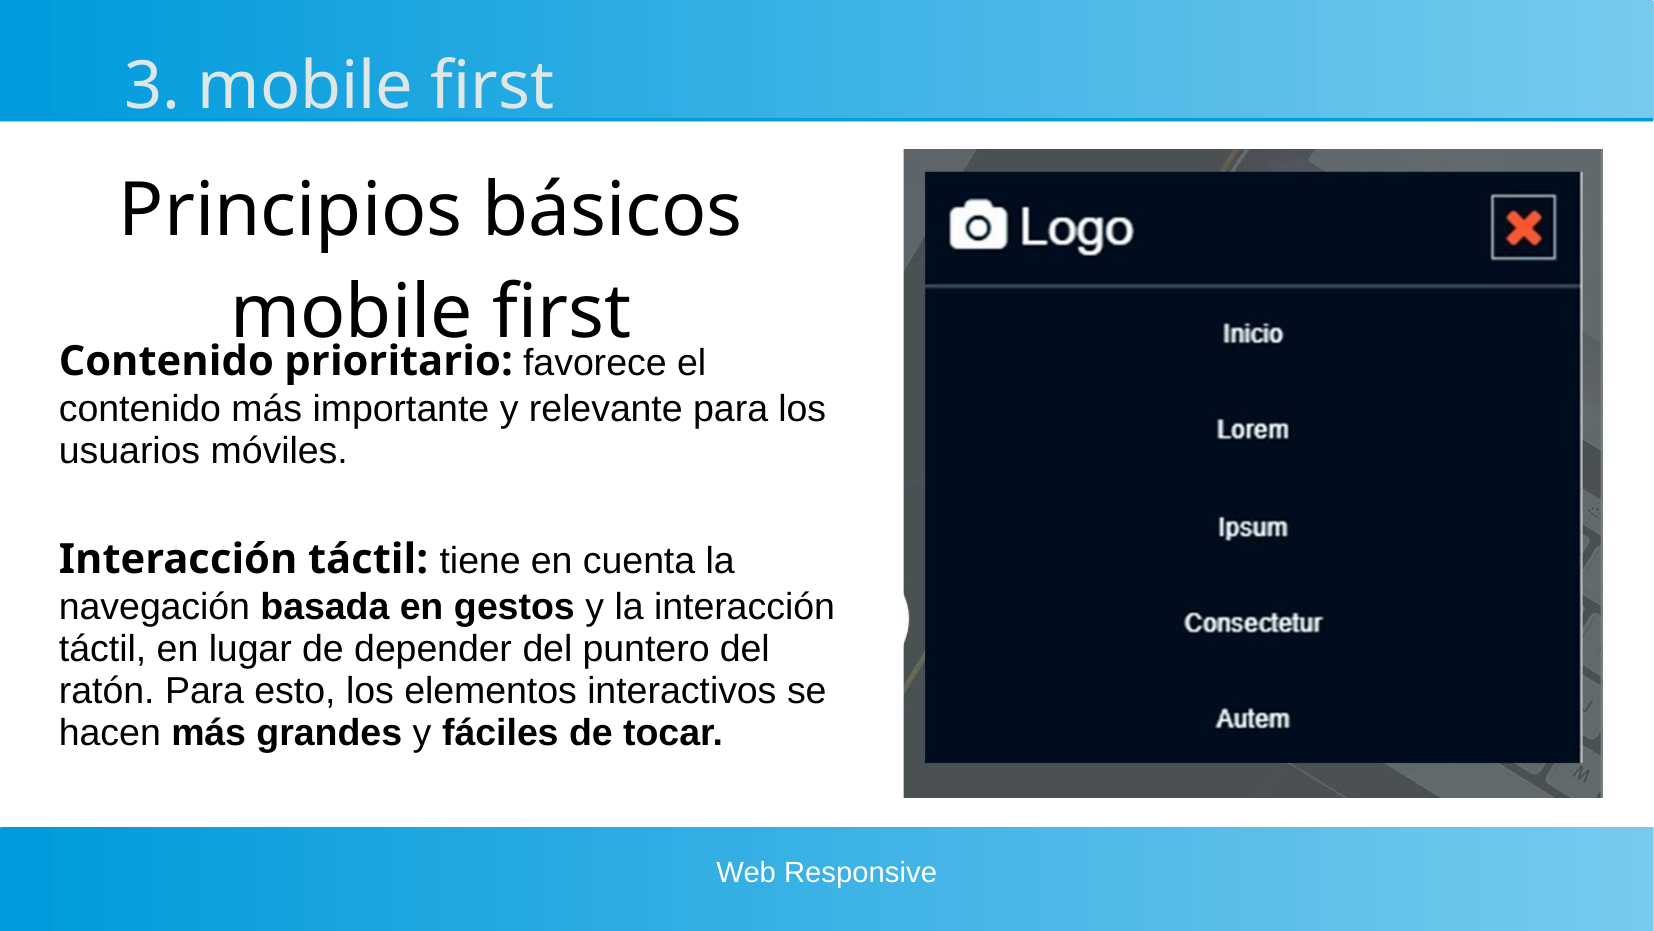

# 3. mobile first
Principios básicos mobile first
Contenido prioritario: favorece el contenido más importante y relevante para los usuarios móviles.
Interacción táctil: tiene en cuenta la navegación basada en gestos y la interacción táctil, en lugar de depender del puntero del ratón. Para esto, los elementos interactivos se hacen más grandes y fáciles de tocar.
Web Responsive